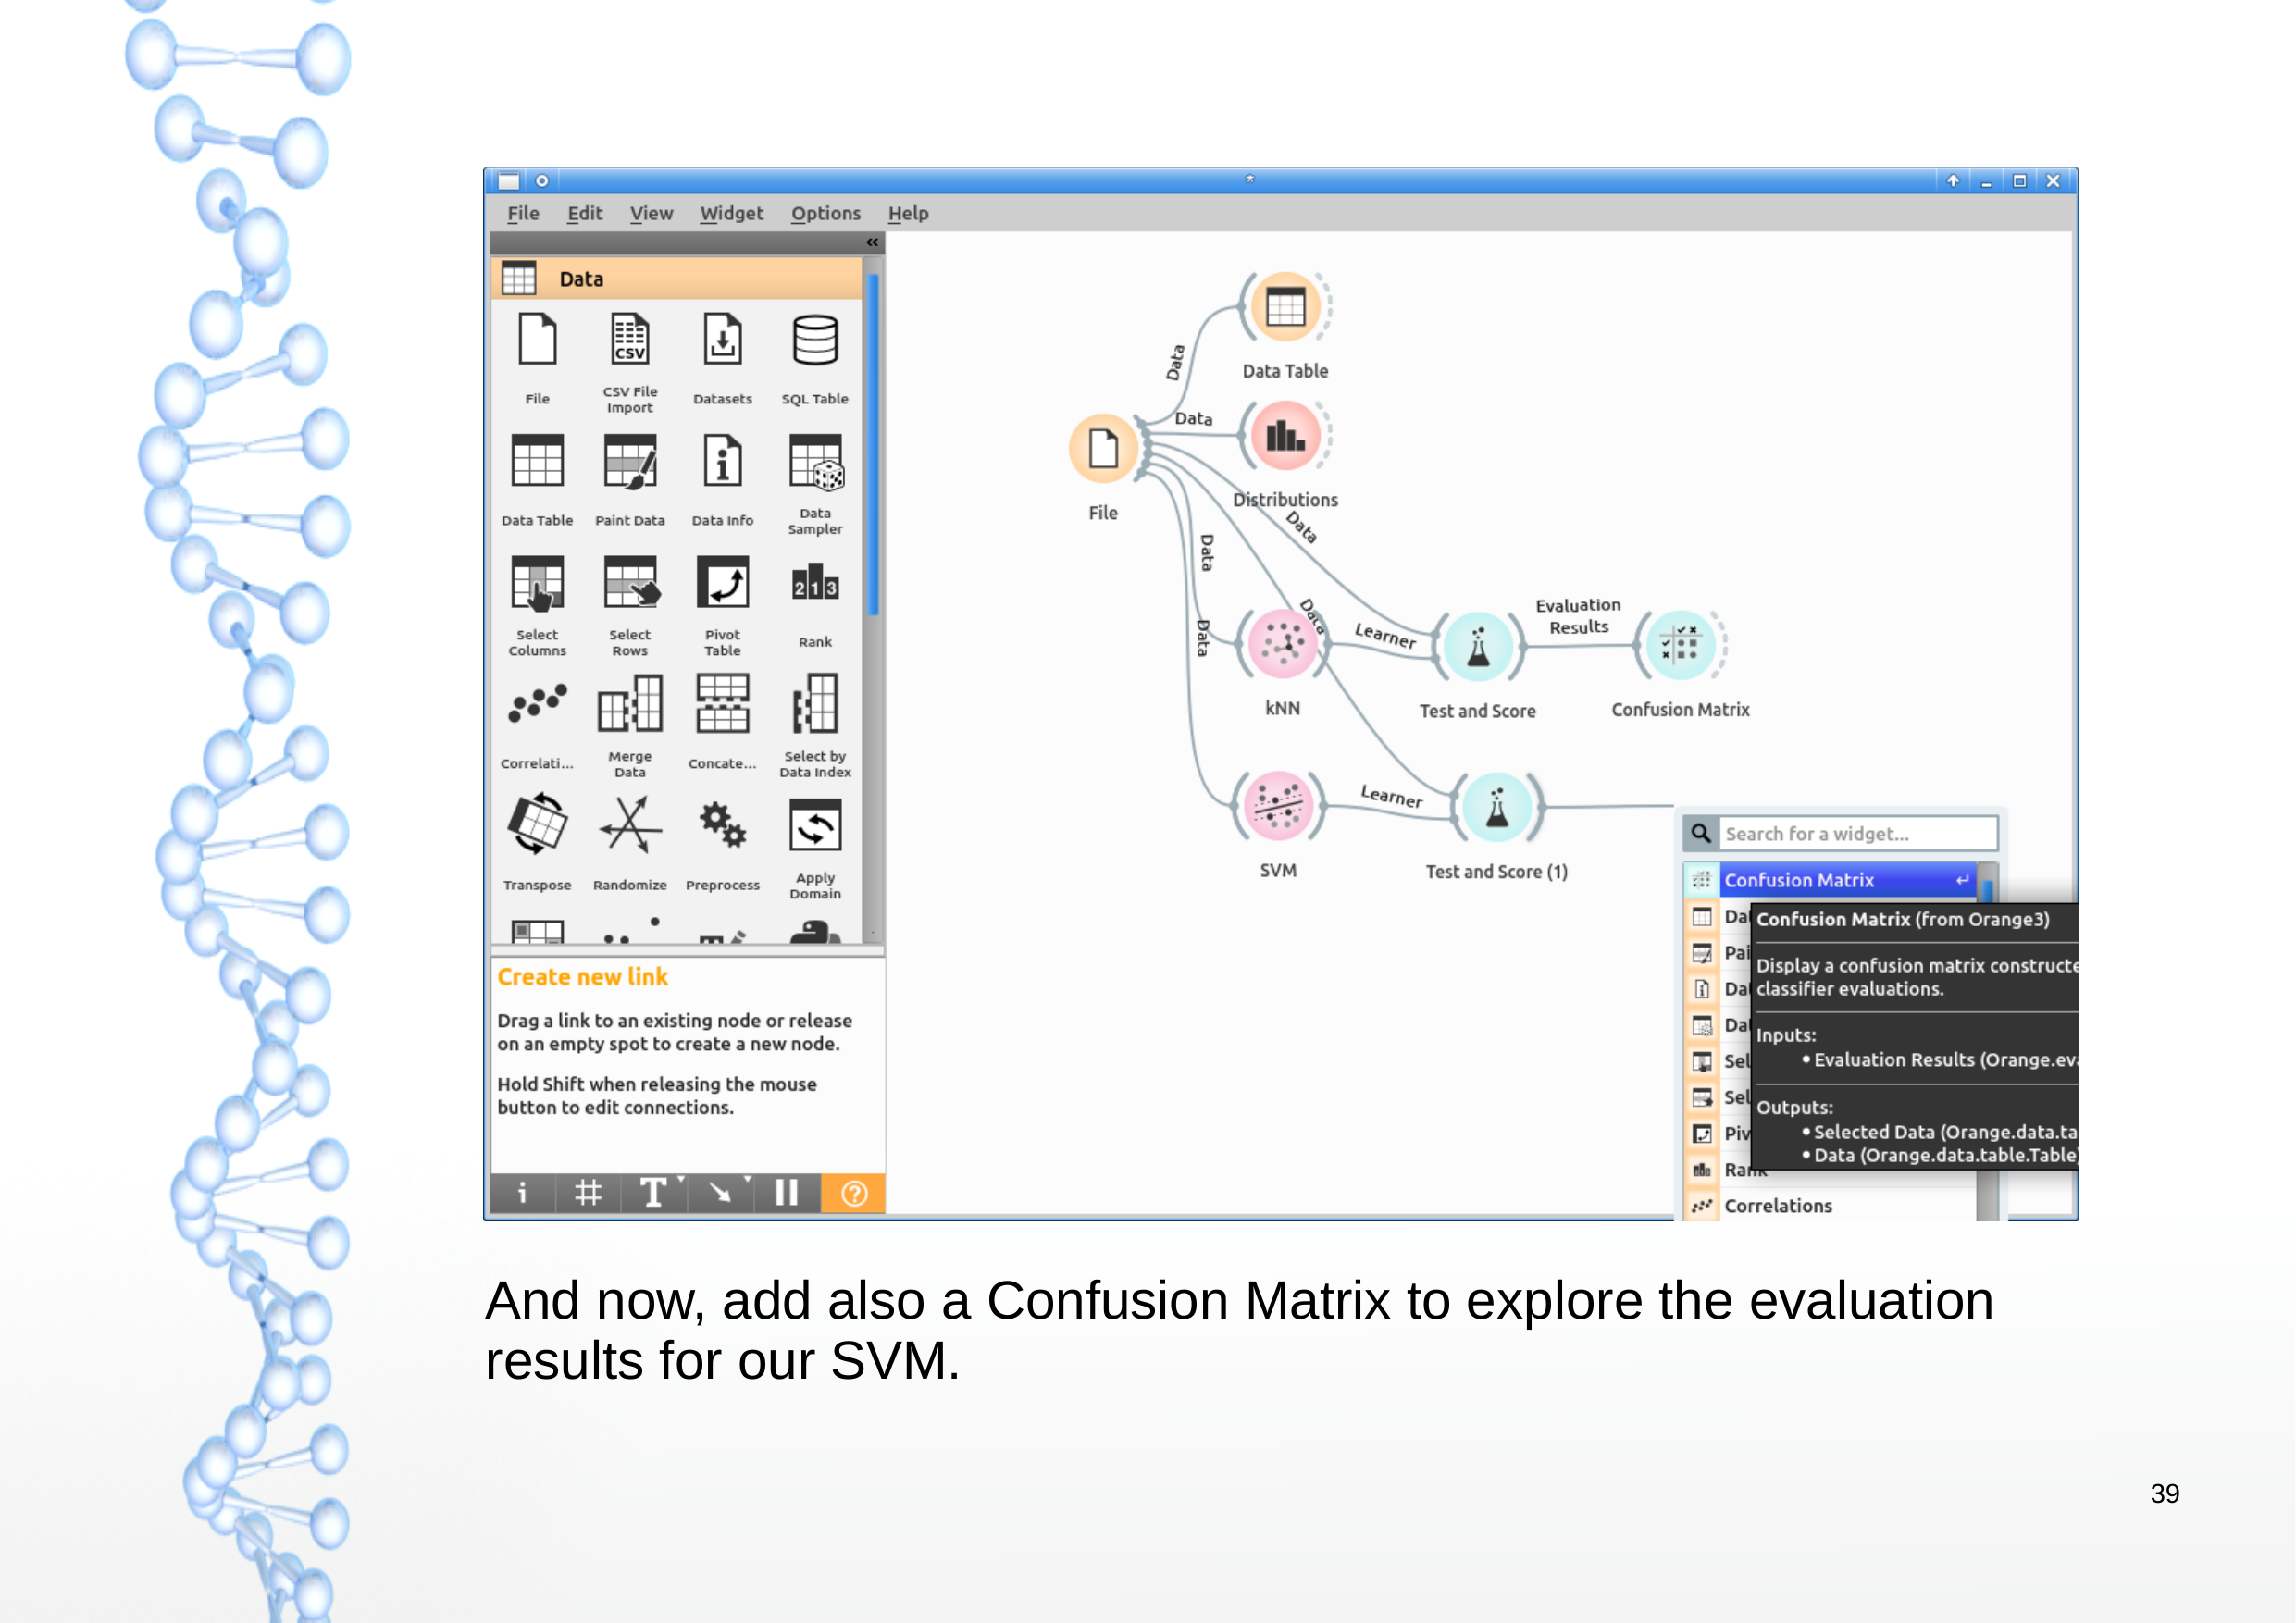

And now, add also a Confusion Matrix to explore the evaluation results for our SVM.
39